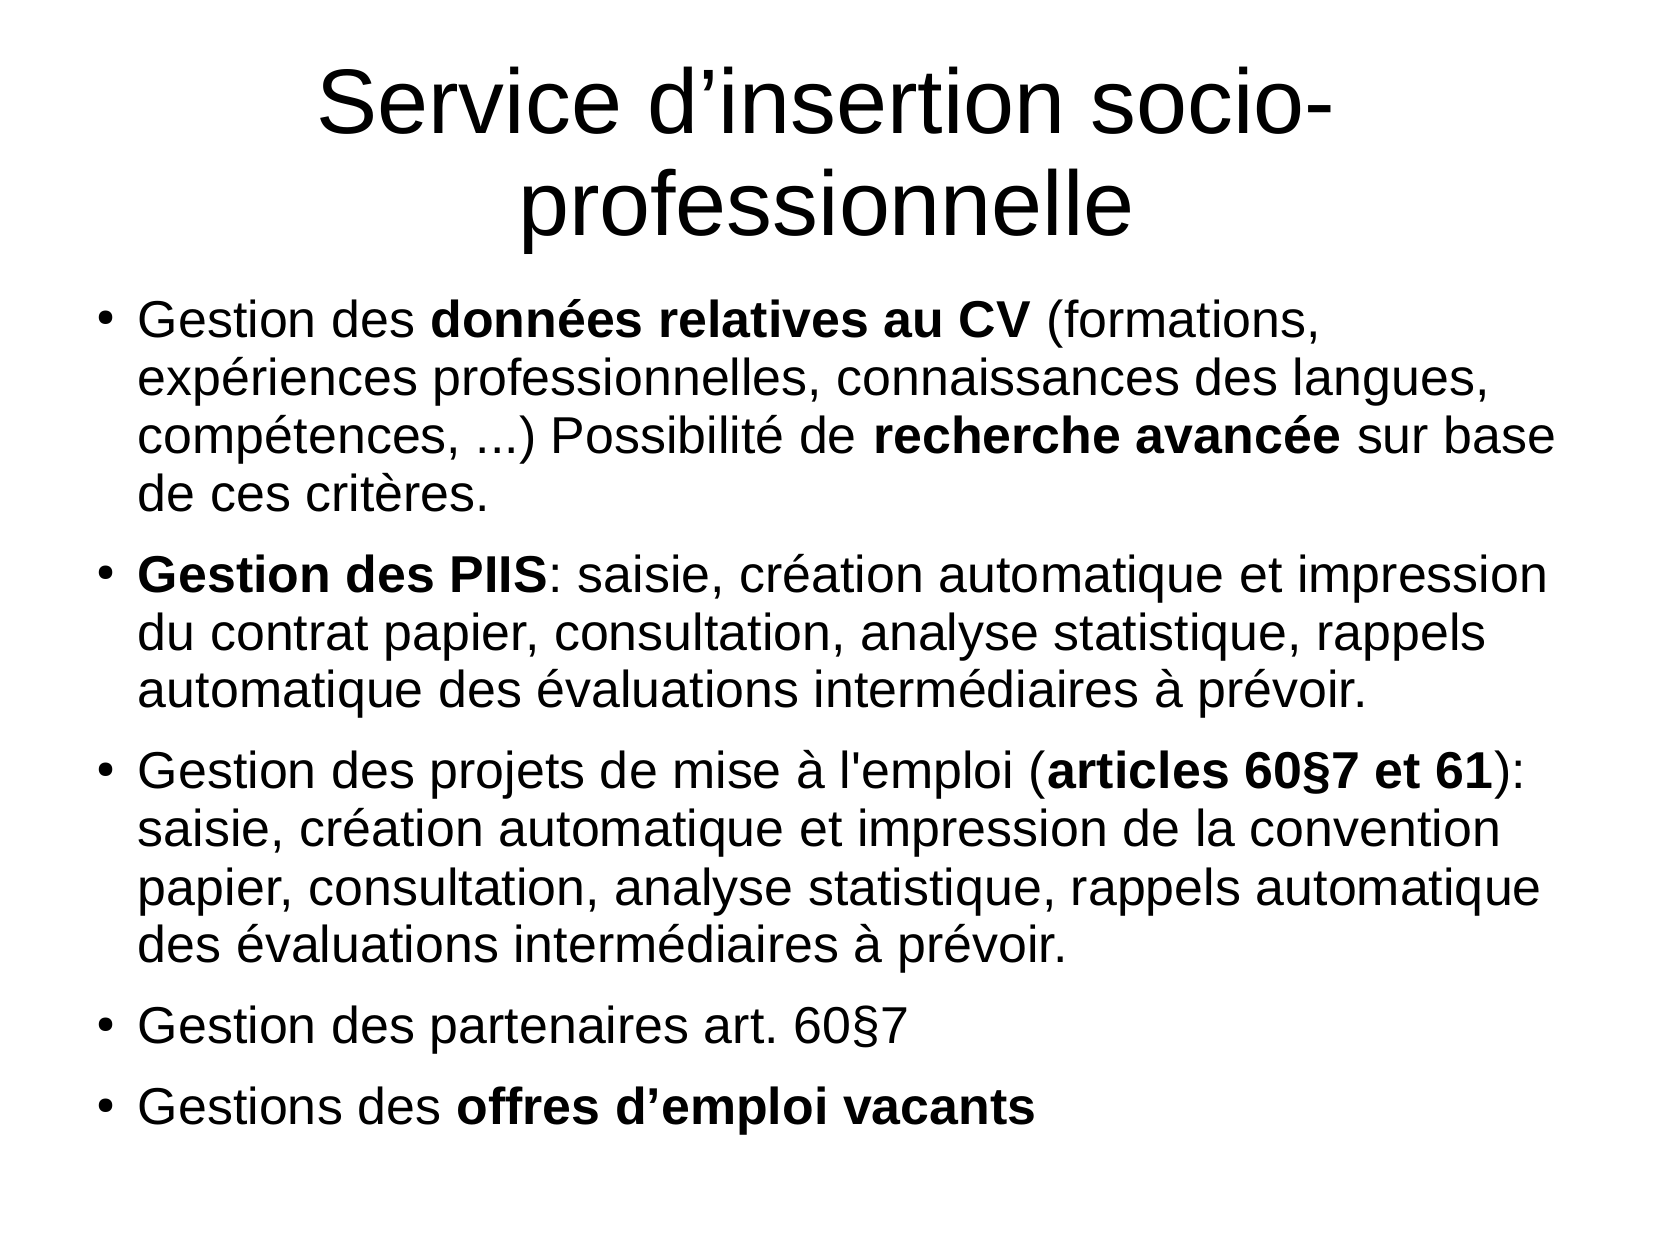

# Service d’insertion socio-professionnelle
Gestion des données relatives au CV (formations, expériences professionnelles, connaissances des langues, compétences, ...) Possibilité de recherche avancée sur base de ces critères.
Gestion des PIIS: saisie, création automatique et impression du contrat papier, consultation, analyse statistique, rappels automatique des évaluations intermédiaires à prévoir.
Gestion des projets de mise à l'emploi (articles 60§7 et 61): saisie, création automatique et impression de la convention papier, consultation, analyse statistique, rappels automatique des évaluations intermédiaires à prévoir.
Gestion des partenaires art. 60§7
Gestions des offres d’emploi vacants